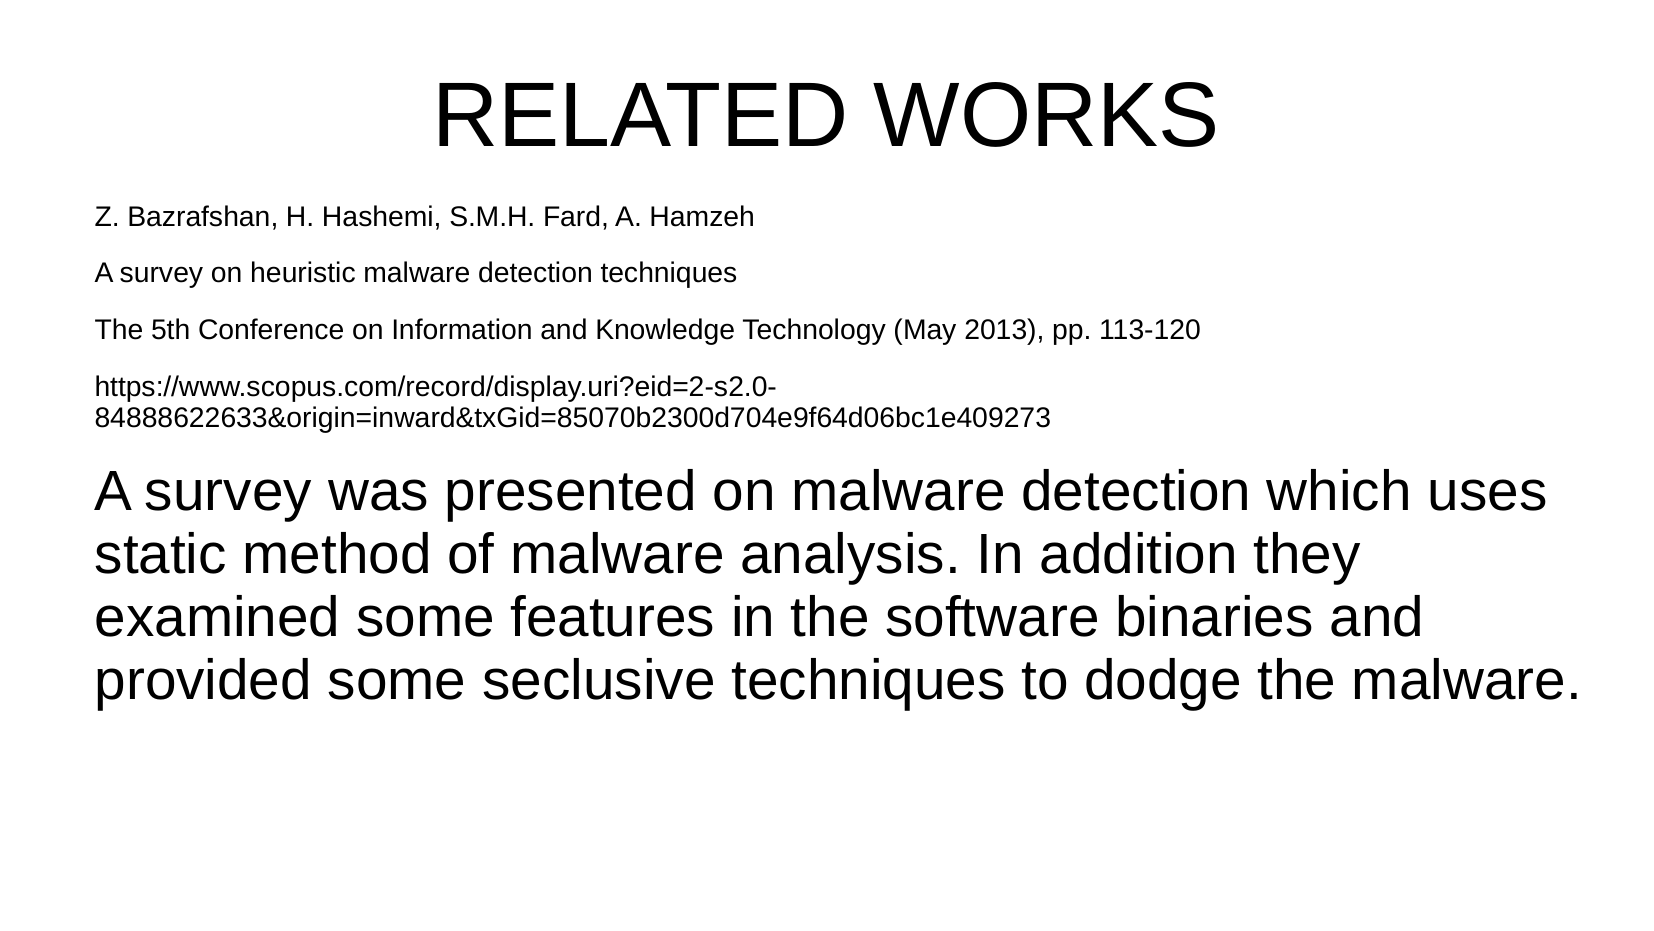

# RELATED WORKS
Z. Bazrafshan, H. Hashemi, S.M.H. Fard, A. Hamzeh
A survey on heuristic malware detection techniques
The 5th Conference on Information and Knowledge Technology (May 2013), pp. 113-120
https://www.scopus.com/record/display.uri?eid=2-s2.0-84888622633&origin=inward&txGid=85070b2300d704e9f64d06bc1e409273
A survey was presented on malware detection which uses static method of malware analysis. In addition they examined some features in the software binaries and provided some seclusive techniques to dodge the malware.